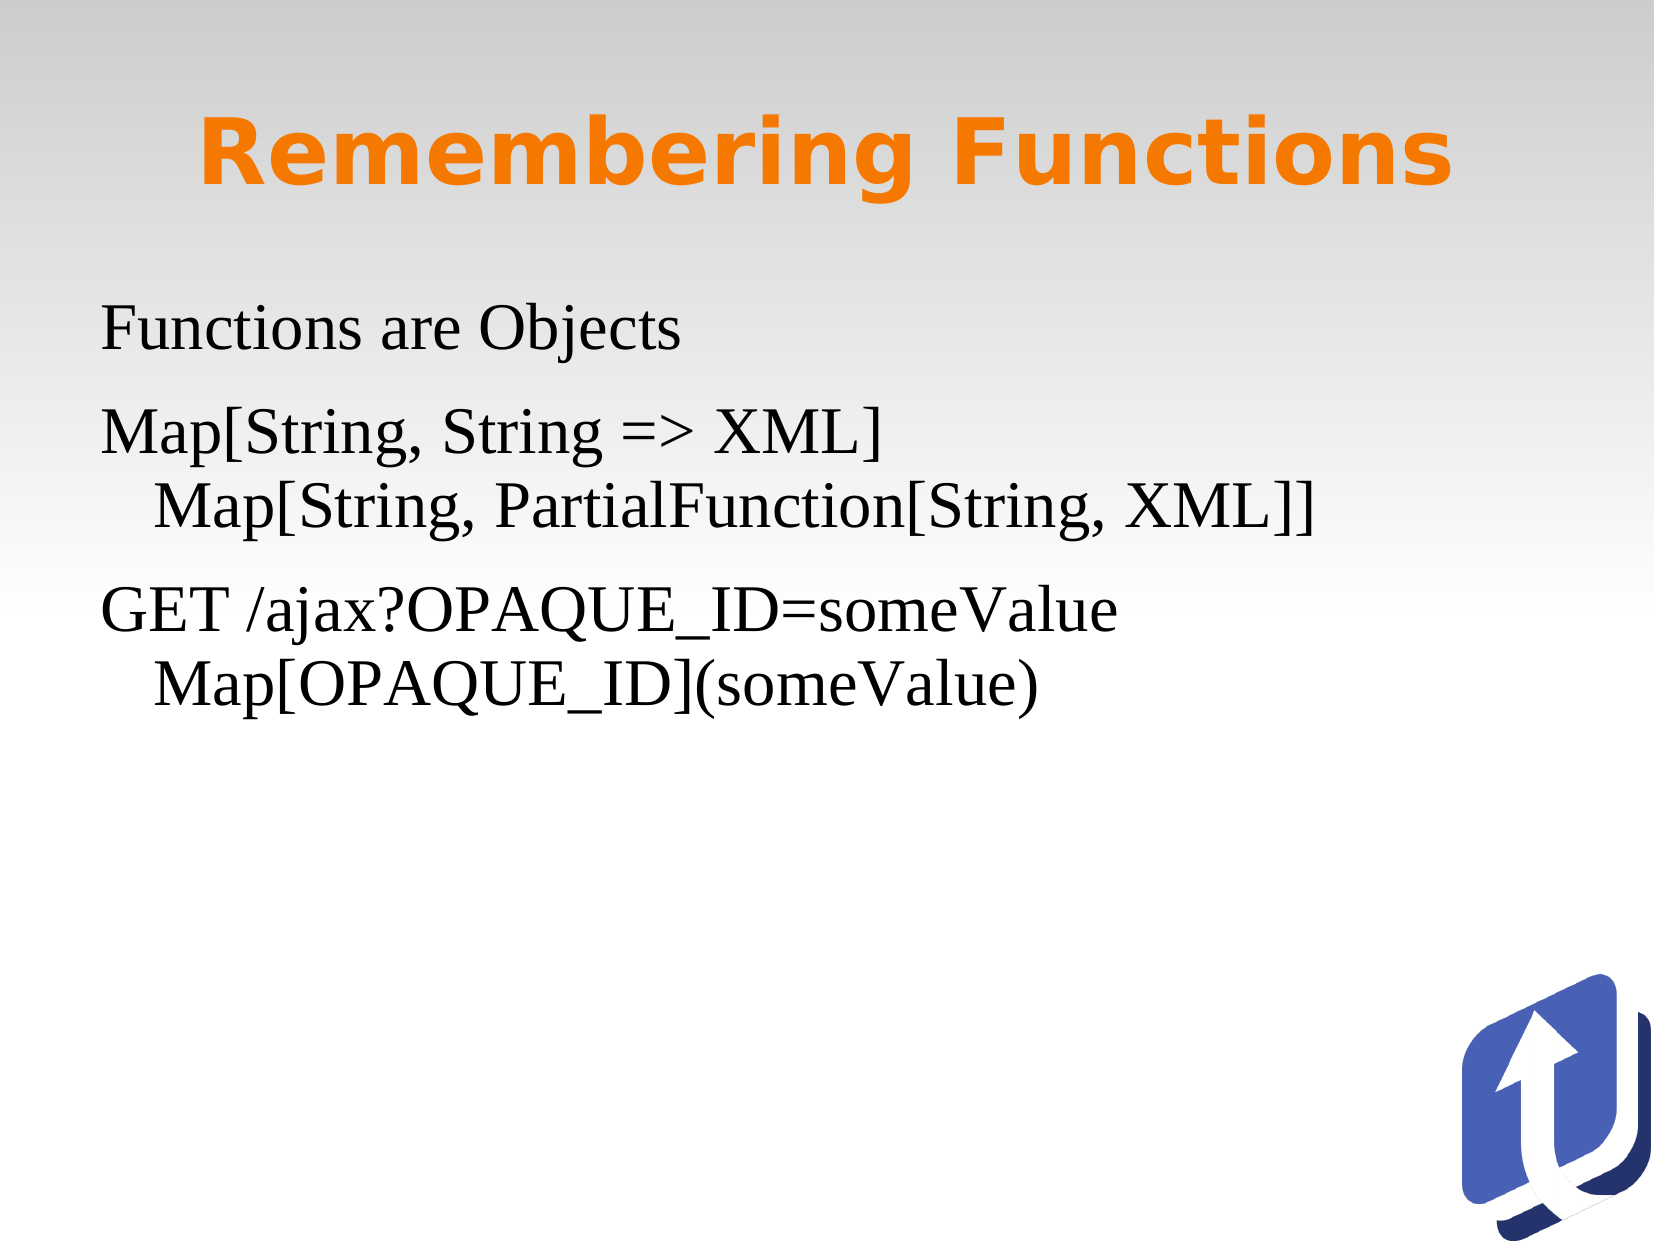

# Remembering Functions
Functions are Objects
Map[String, String => XML]
Map[String, PartialFunction[String, XML]]
GET /ajax?OPAQUE_ID=someValue
Map[OPAQUE_ID](someValue)